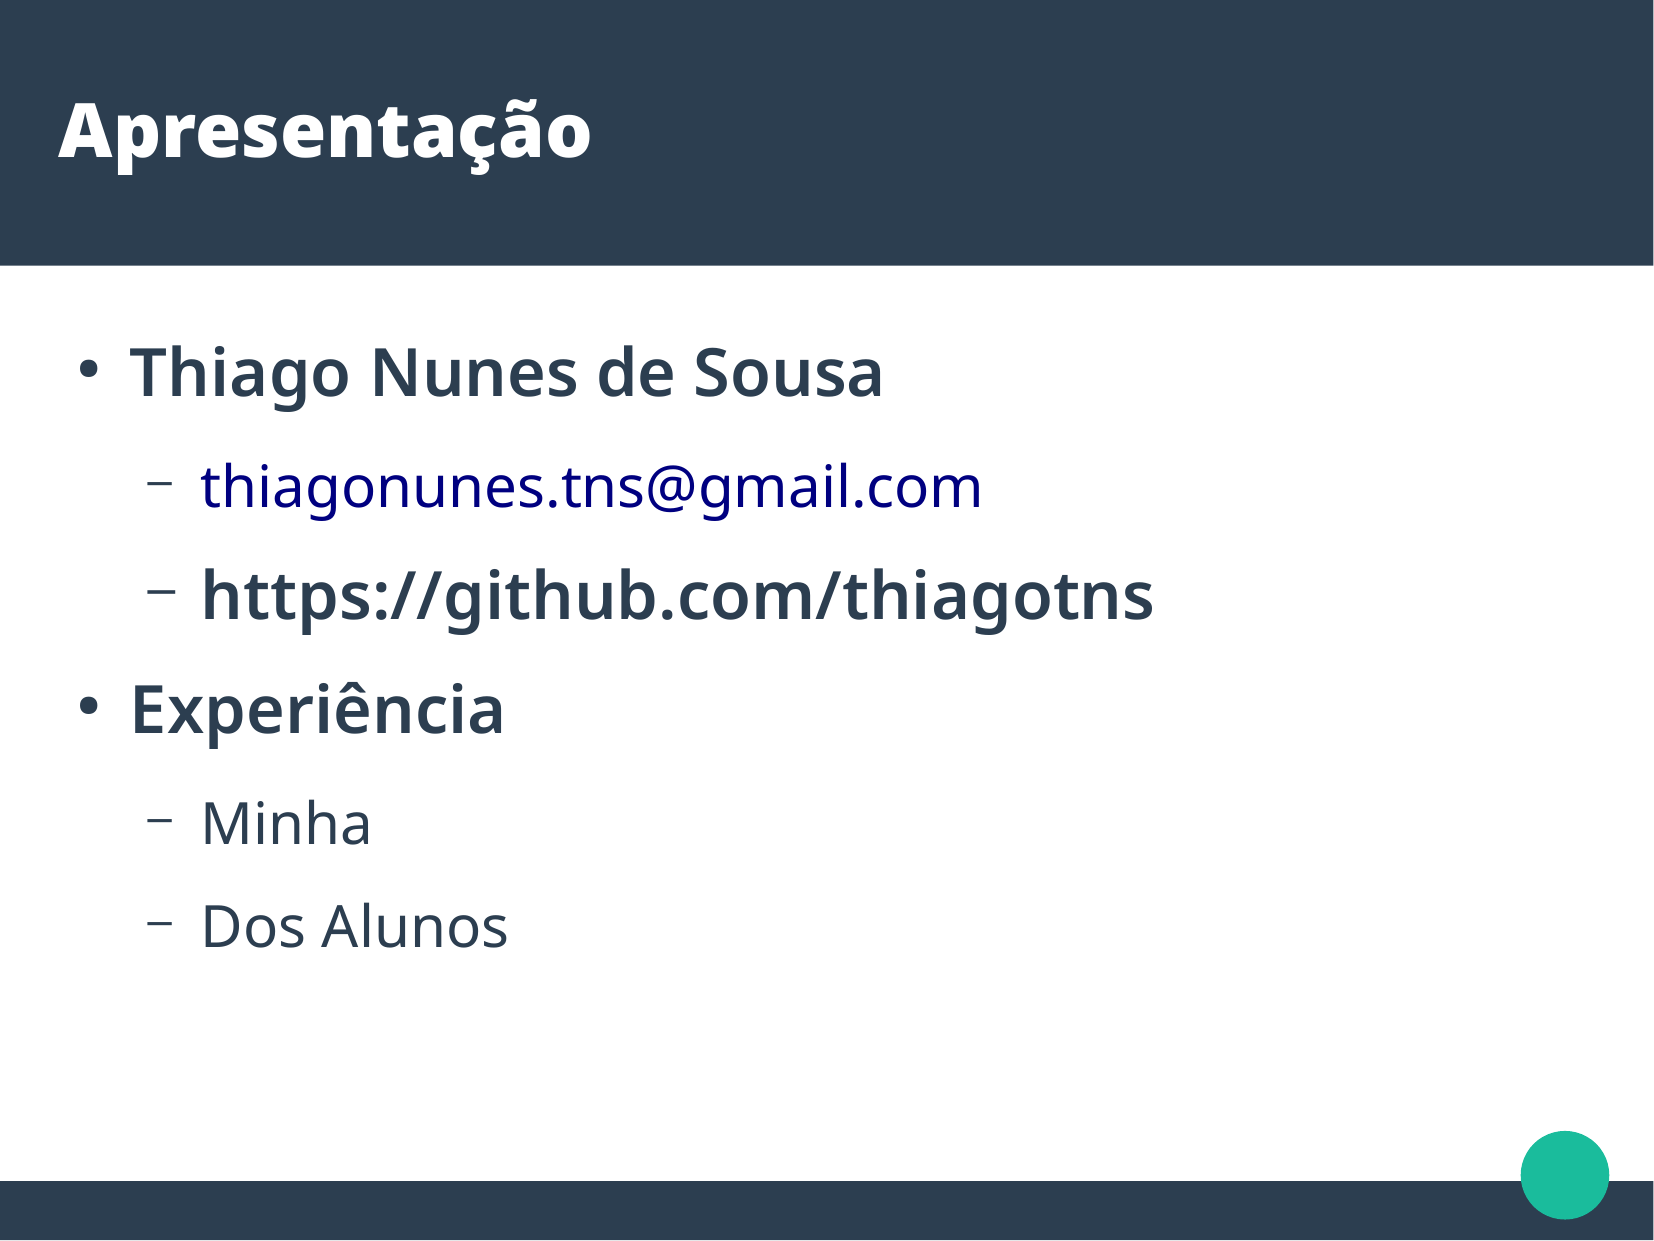

# Apresentação
Thiago Nunes de Sousa
thiagonunes.tns@gmail.com
https://github.com/thiagotns
Experiência
Minha
Dos Alunos